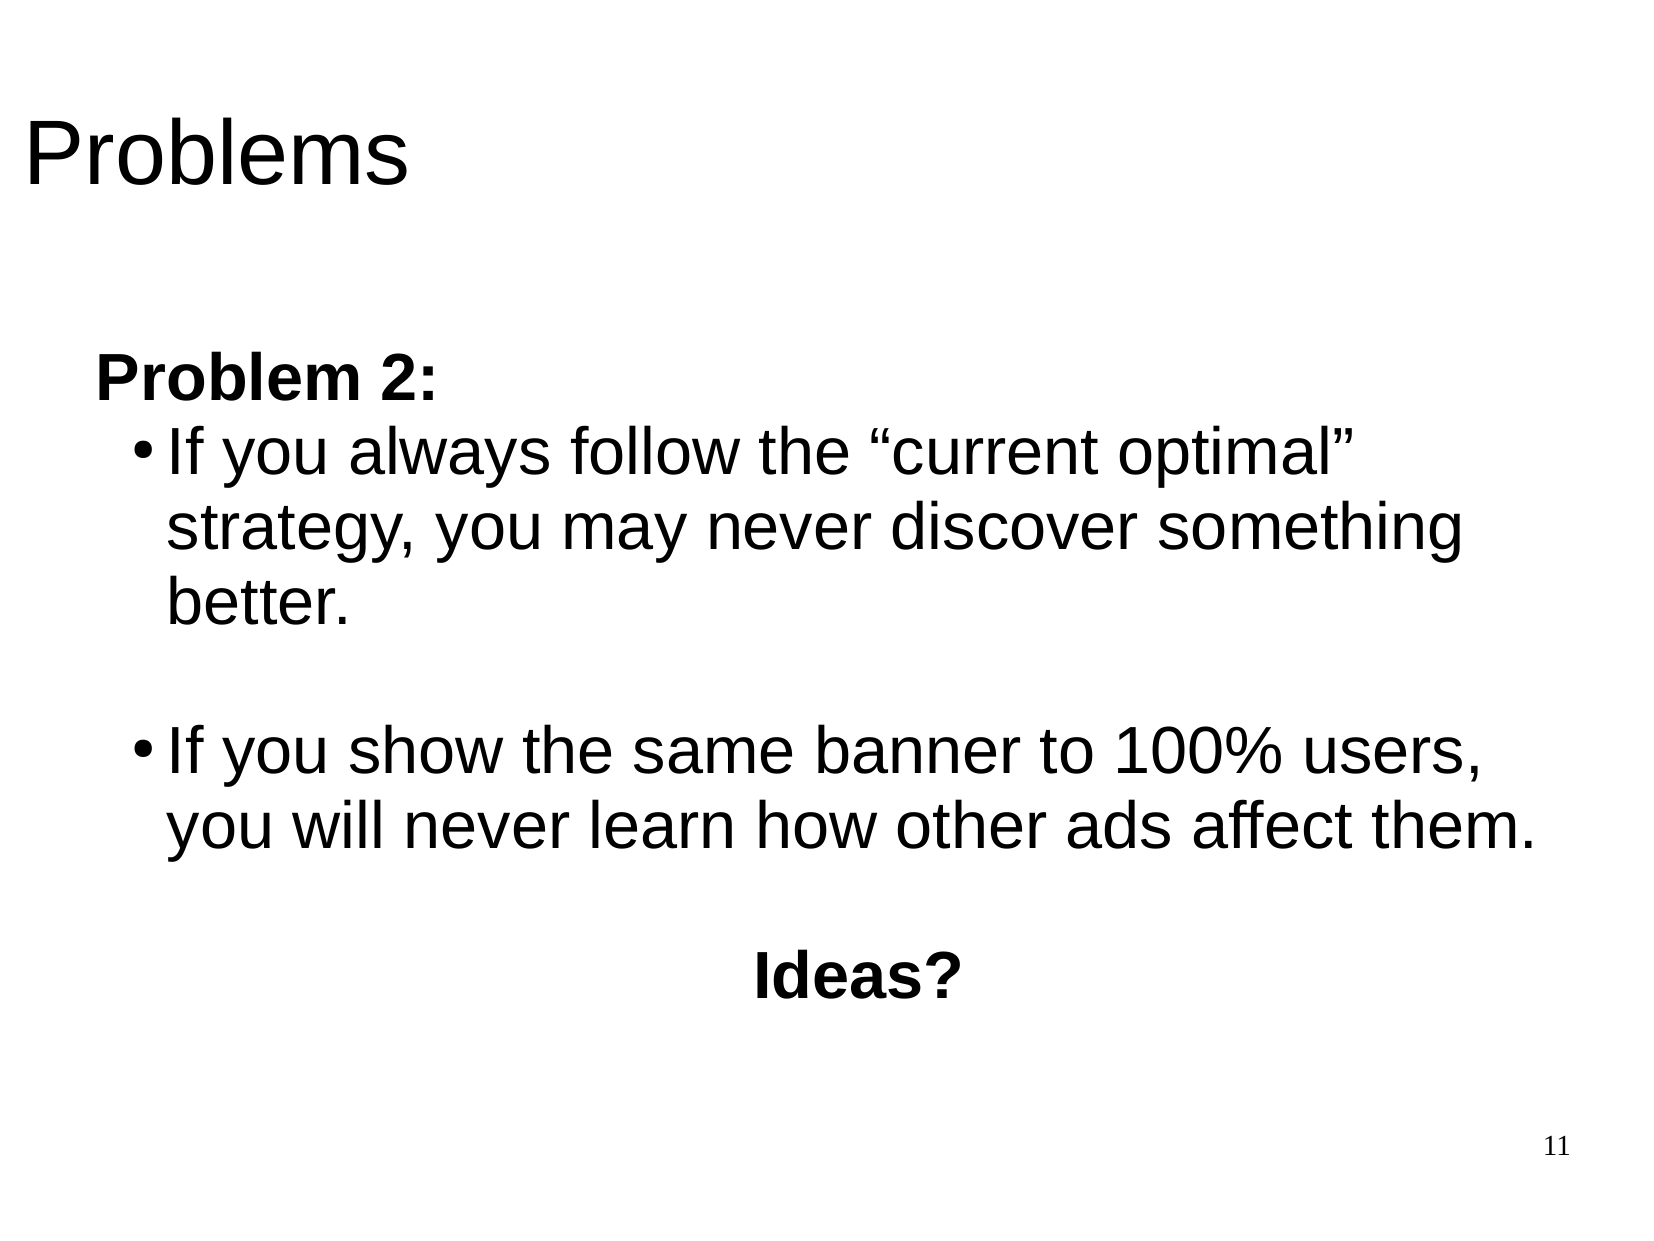

# Problems
Problem 2:
If you always follow the “current optimal” strategy, you may never discover something better.
If you show the same banner to 100% users, you will never learn how other ads affect them.
Ideas?
11